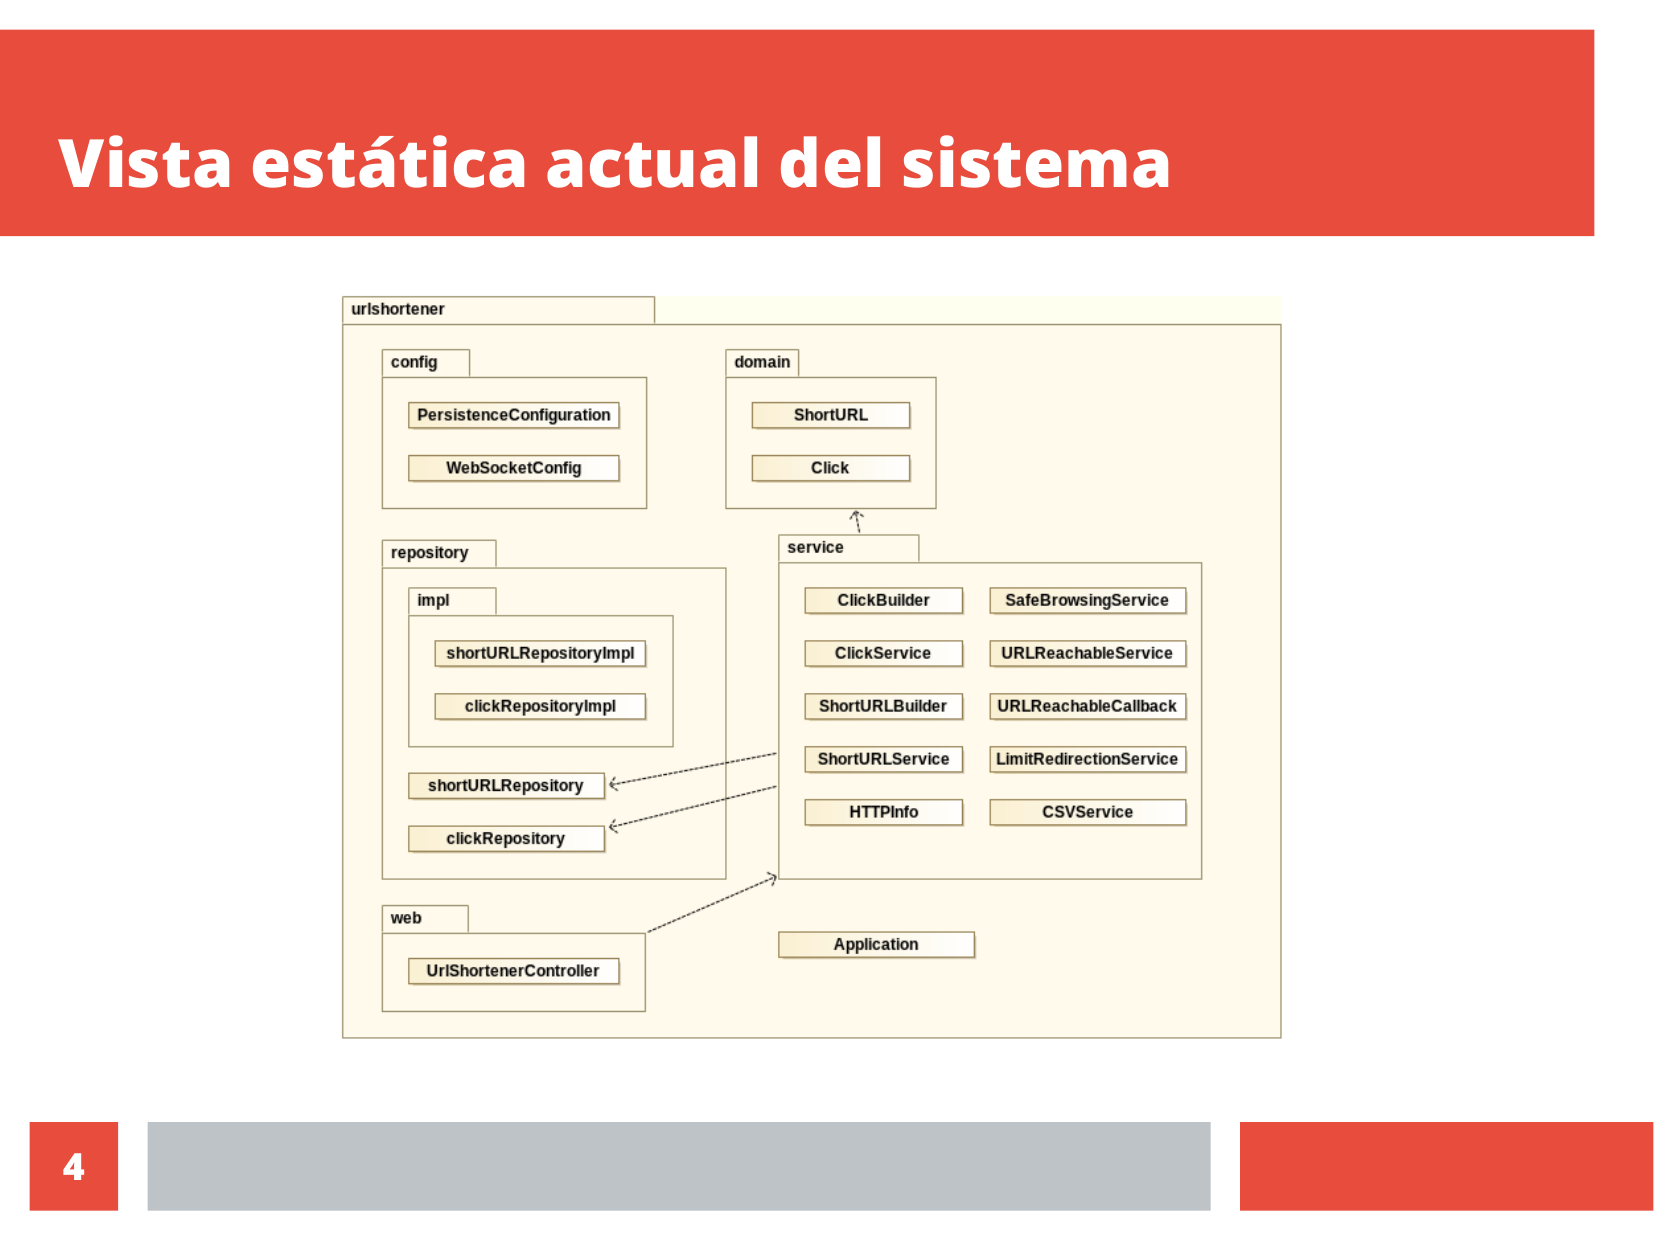

# Vista estática actual del sistema
4